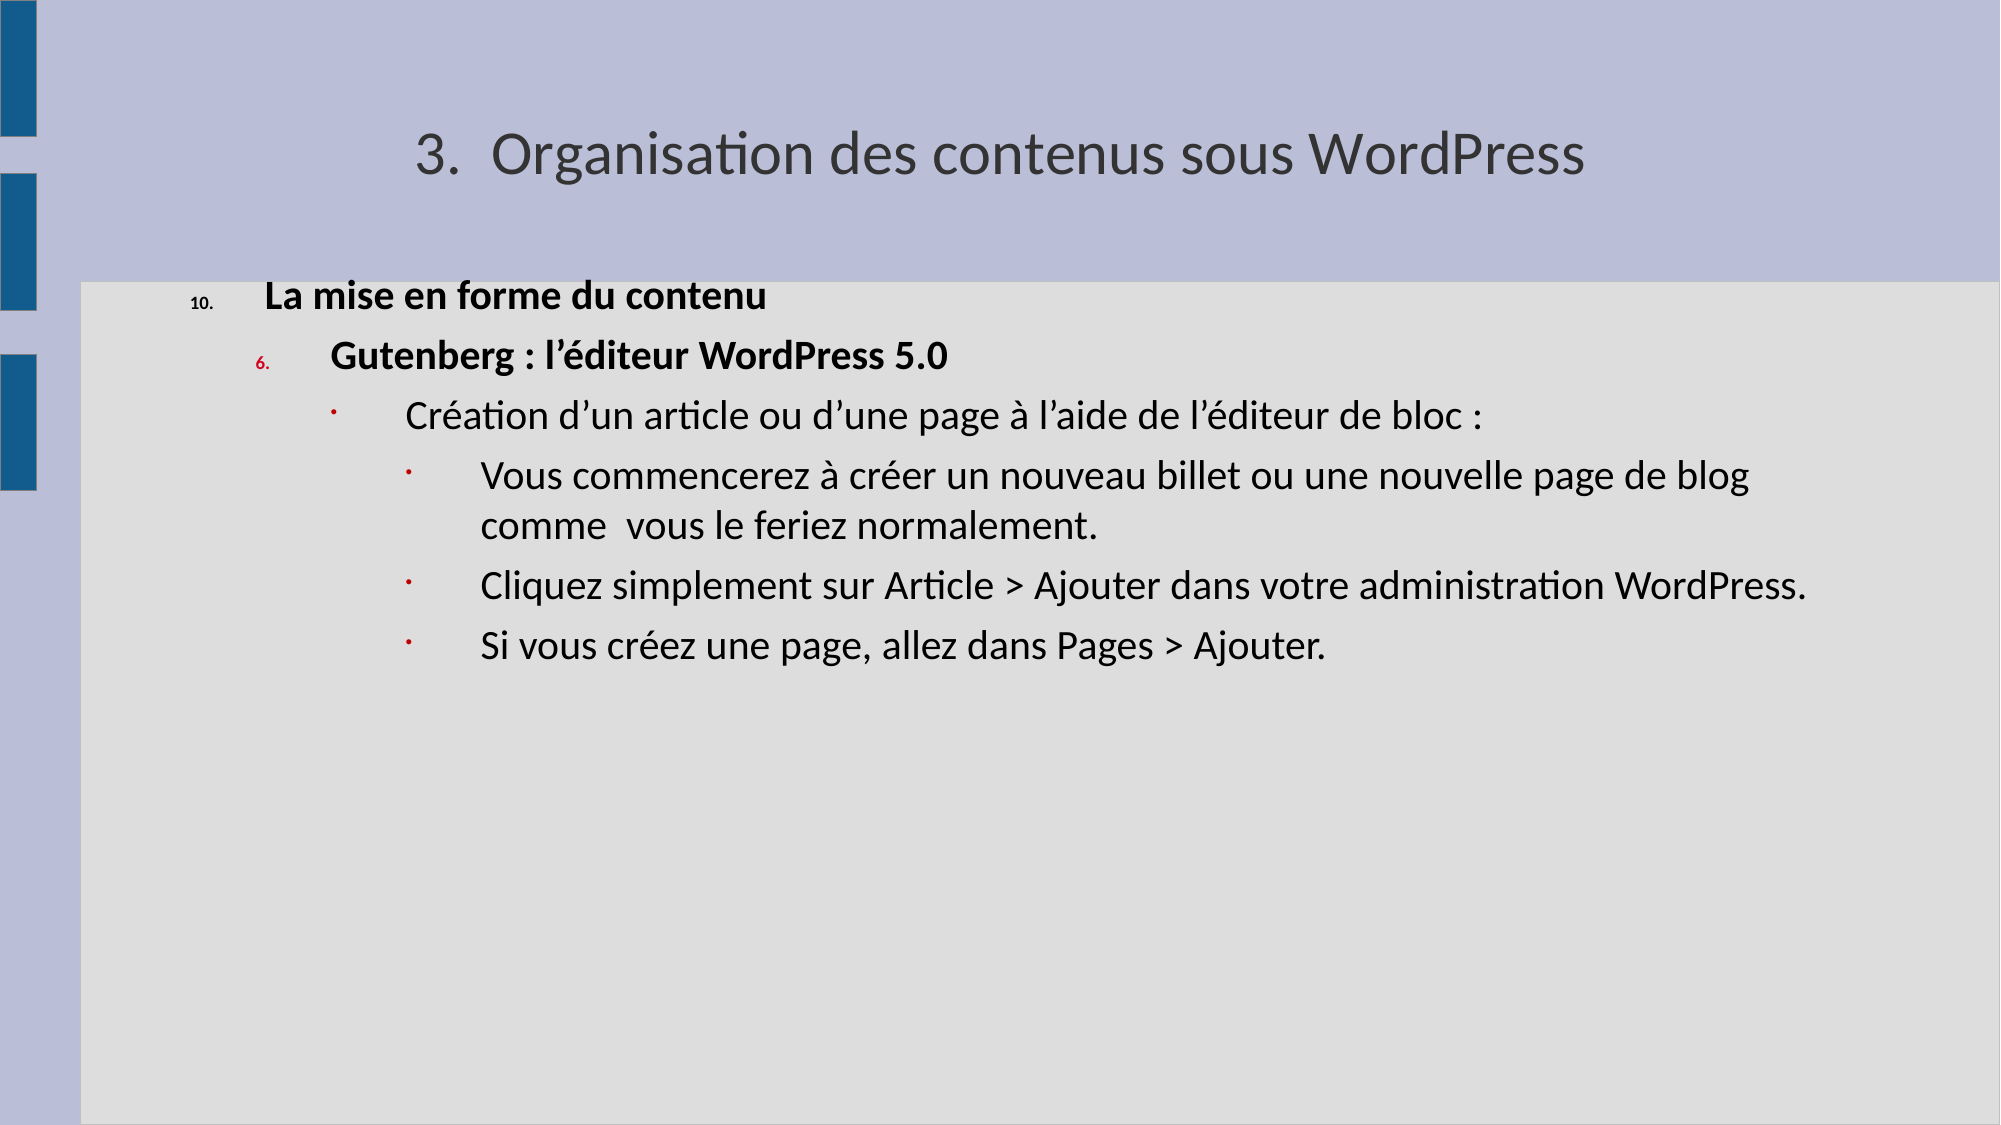

# 3.	Organisation des contenus sous WordPress
La mise en forme du contenu
Gutenberg : l’éditeur WordPress 5.0
Création d’un article ou d’une page à l’aide de l’éditeur de bloc :
Vous commencerez à créer un nouveau billet ou une nouvelle page de blog comme vous le feriez normalement.
Cliquez simplement sur Article > Ajouter dans votre administration WordPress.
Si vous créez une page, allez dans Pages > Ajouter.